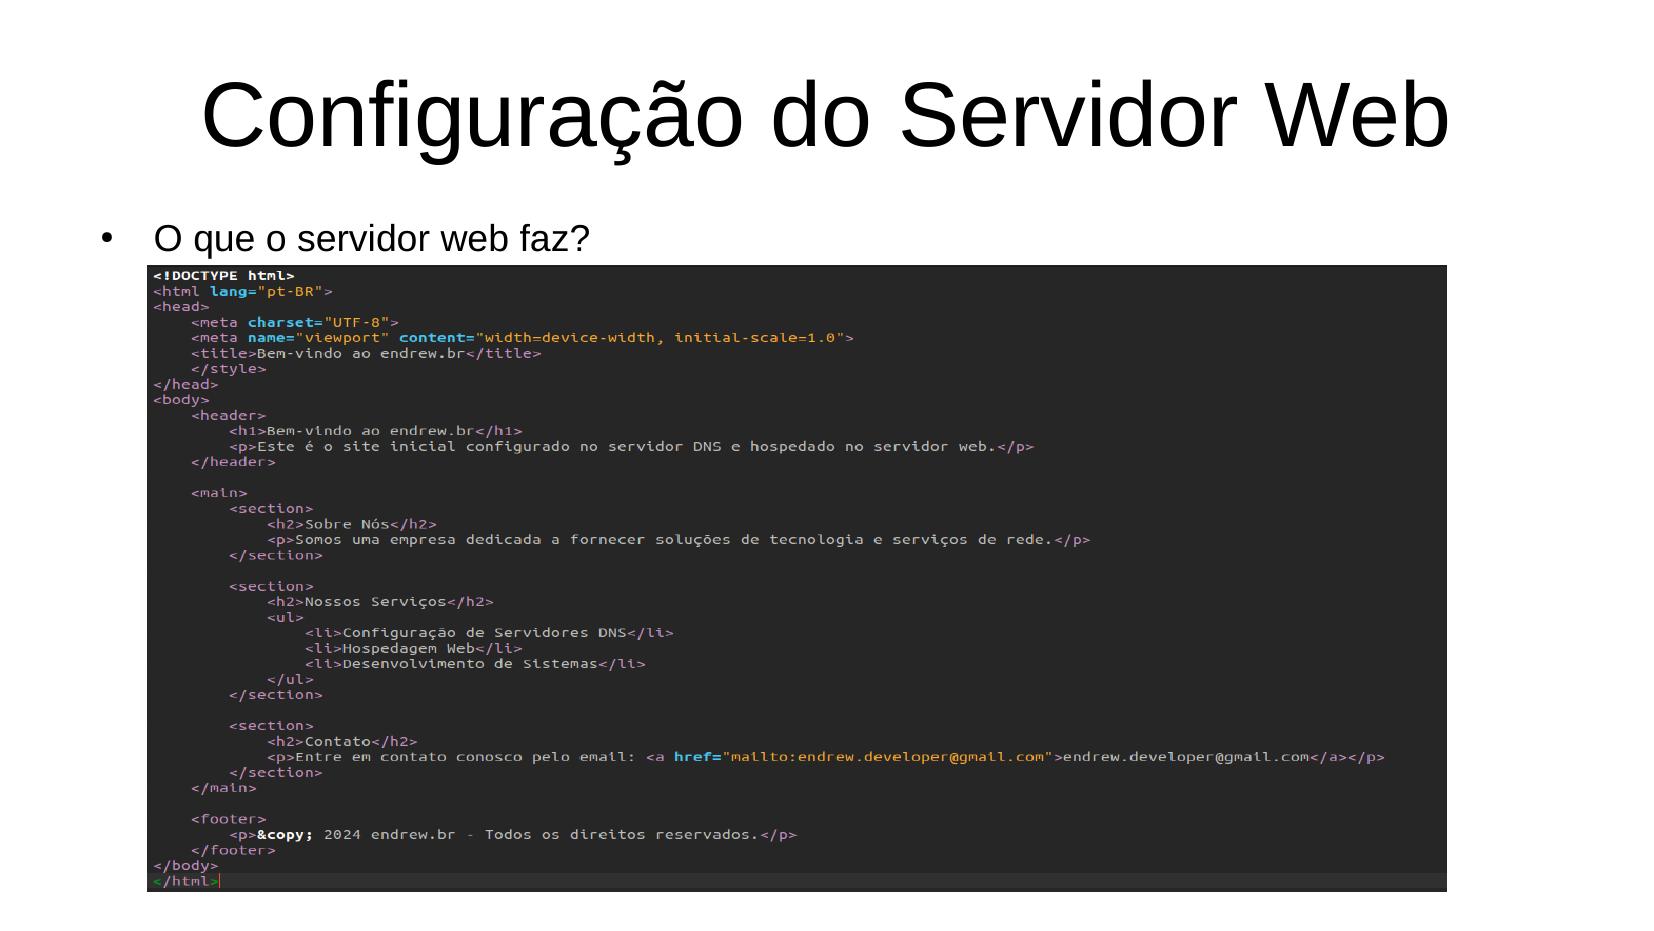

# Configuração do Servidor Web
O que o servidor web faz?